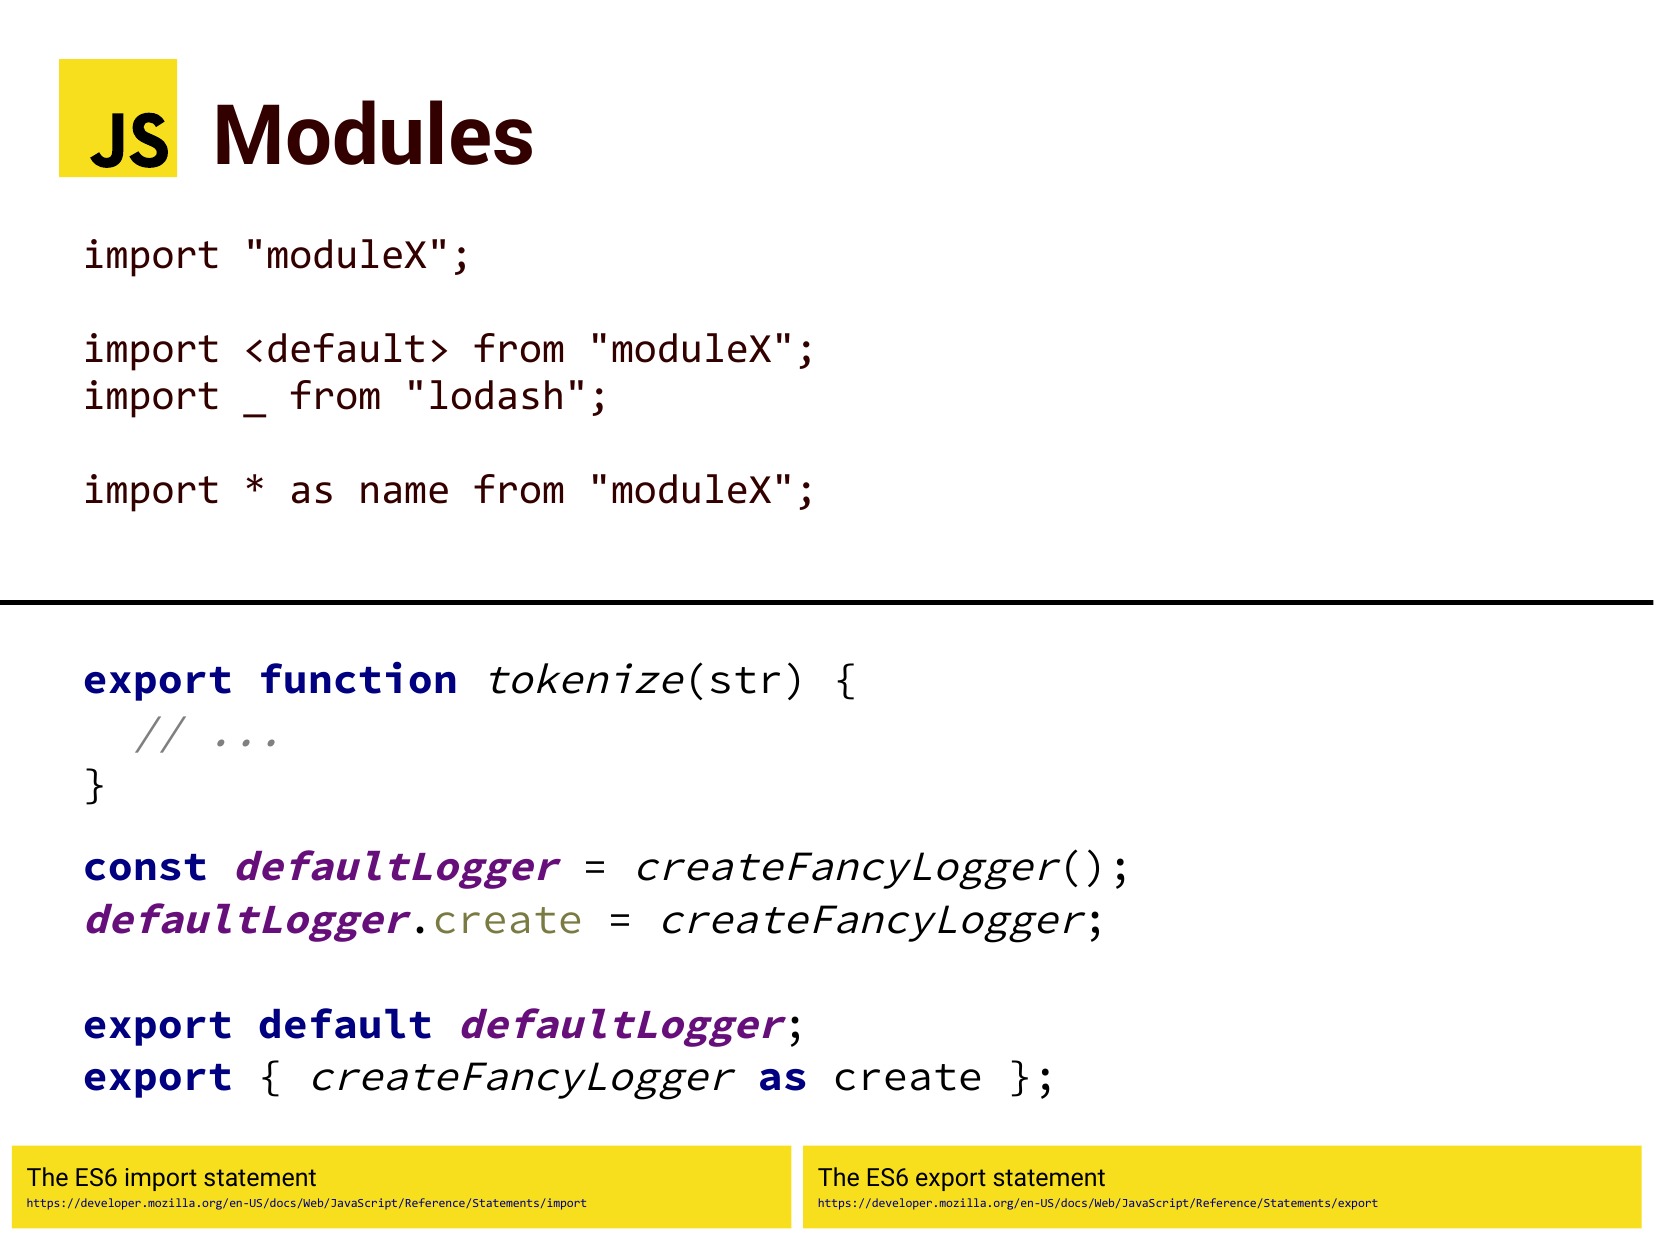

# Modules
import "moduleX";
import <default> from "moduleX";
import _ from "lodash";
import * as name from "moduleX";
export function tokenize(str) {
 // ...
}
const defaultLogger = createFancyLogger();
defaultLogger.create = createFancyLogger;
export default defaultLogger;
export { createFancyLogger as create };
The ES6 import statement
https://developer.mozilla.org/en-US/docs/Web/JavaScript/Reference/Statements/import
The ES6 export statement
https://developer.mozilla.org/en-US/docs/Web/JavaScript/Reference/Statements/export